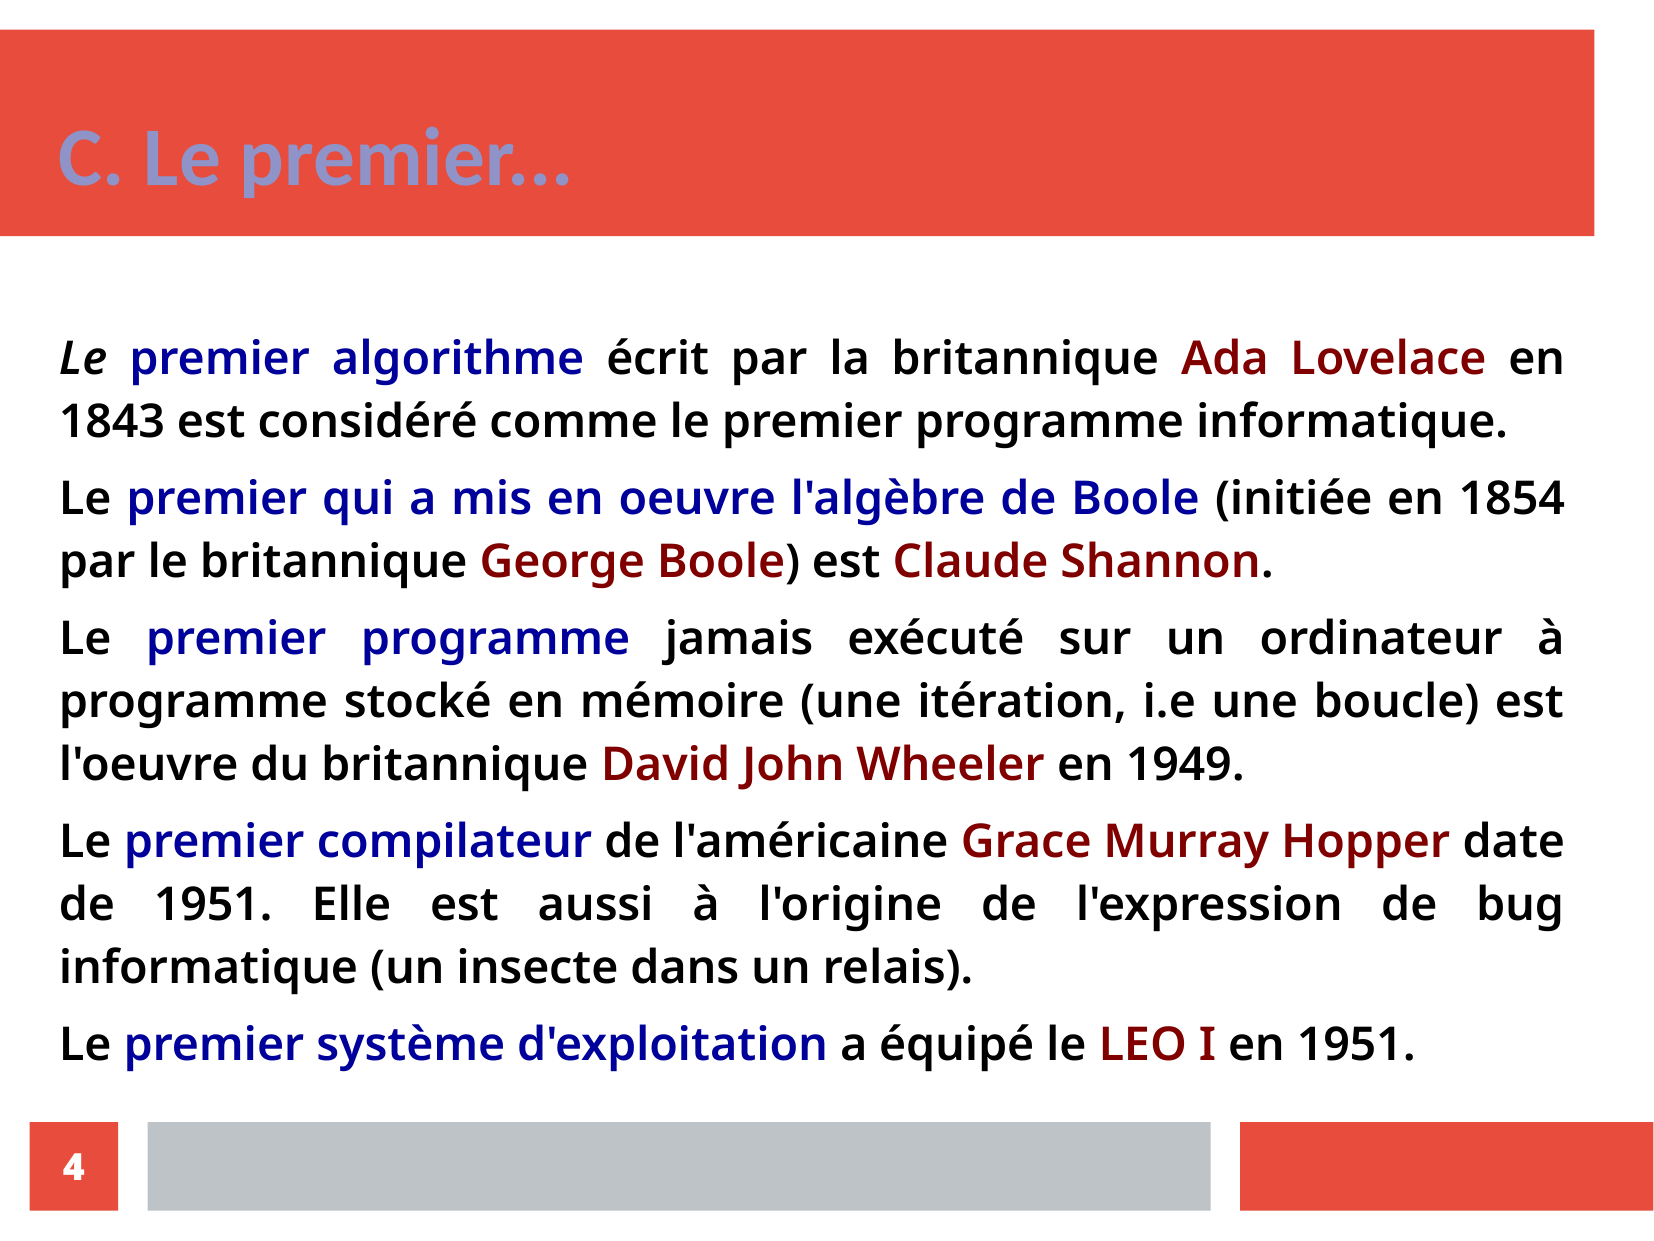

# C. Le premier...
Le premier algorithme écrit par la britannique Ada Lovelace en 1843 est considéré comme le premier programme informatique.
Le premier qui a mis en oeuvre l'algèbre de Boole (initiée en 1854 par le britannique George Boole) est Claude Shannon.
Le premier programme jamais exécuté sur un ordinateur à programme stocké en mémoire (une itération, i.e une boucle) est l'oeuvre du britannique David John Wheeler en 1949.
Le premier compilateur de l'américaine Grace Murray Hopper date de 1951. Elle est aussi à l'origine de l'expression de bug informatique (un insecte dans un relais).
Le premier système d'exploitation a équipé le LEO I en 1951.
4